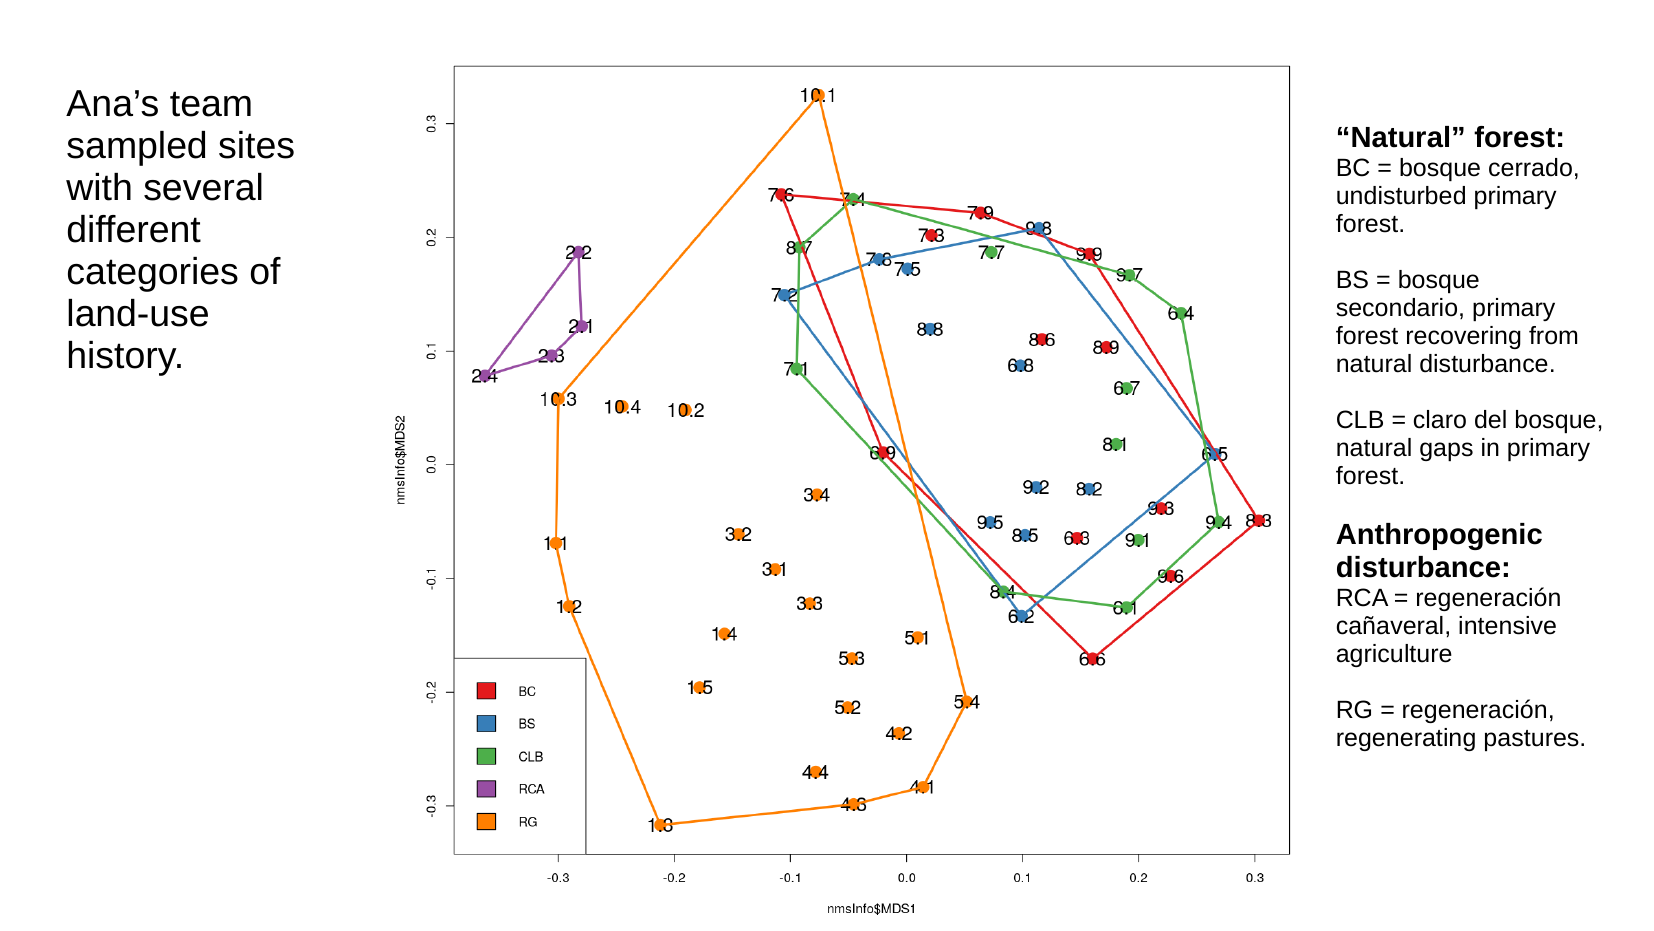

Ana’s team sampled sites with several different categories of land-use history.
“Natural” forest:
BC = bosque cerrado, undisturbed primary forest.
BS = bosque secondario, primary forest recovering from natural disturbance.
CLB = claro del bosque, natural gaps in primary forest.
Anthropogenic disturbance:
RCA = regeneración cañaveral, intensive agriculture
RG = regeneración, regenerating pastures.